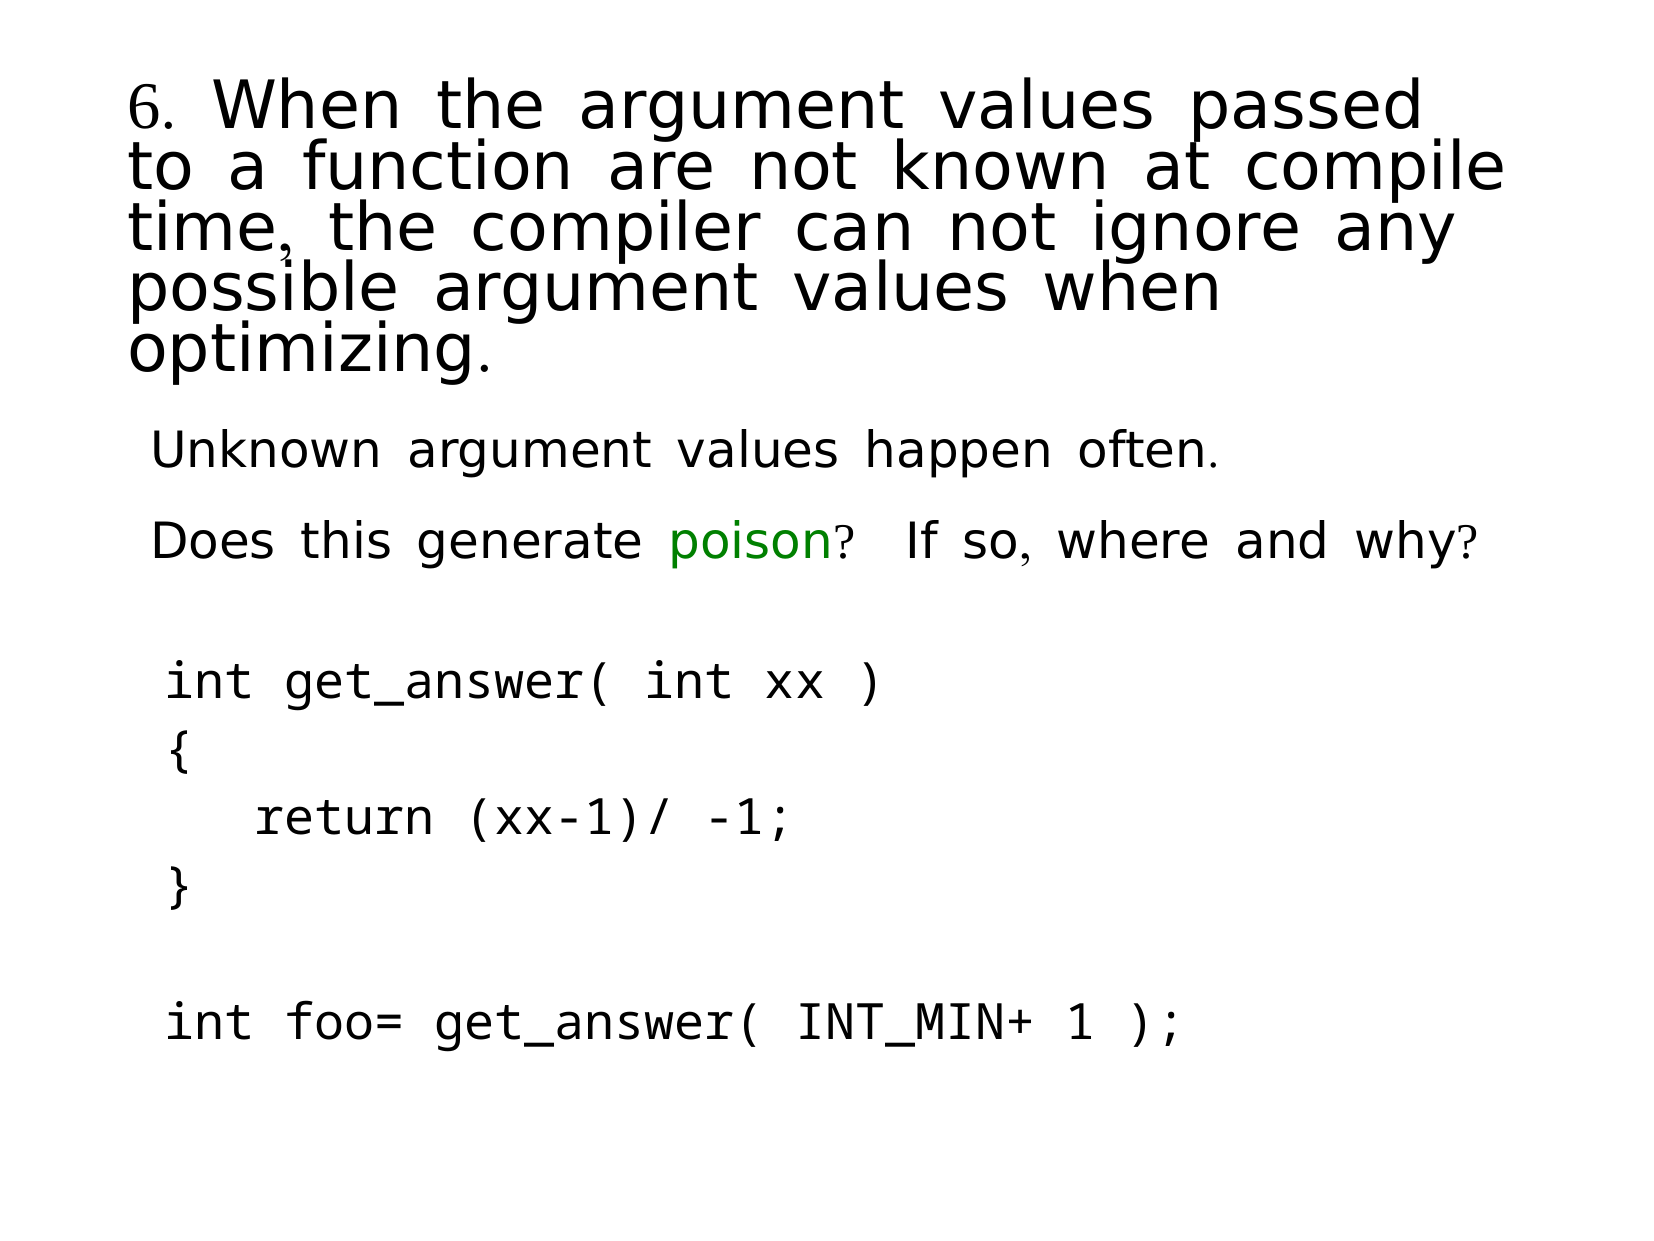

6. When the argument values passed to a function are not known at compile time, the compiler can not ignore any possible argument values when optimizing.
Unknown argument values happen often.
Does this generate poison? If so, where and why?
int get_answer( int xx )
{
 return (xx-1)/ -1;
}
int foo= get_answer( INT_MIN+ 1 );